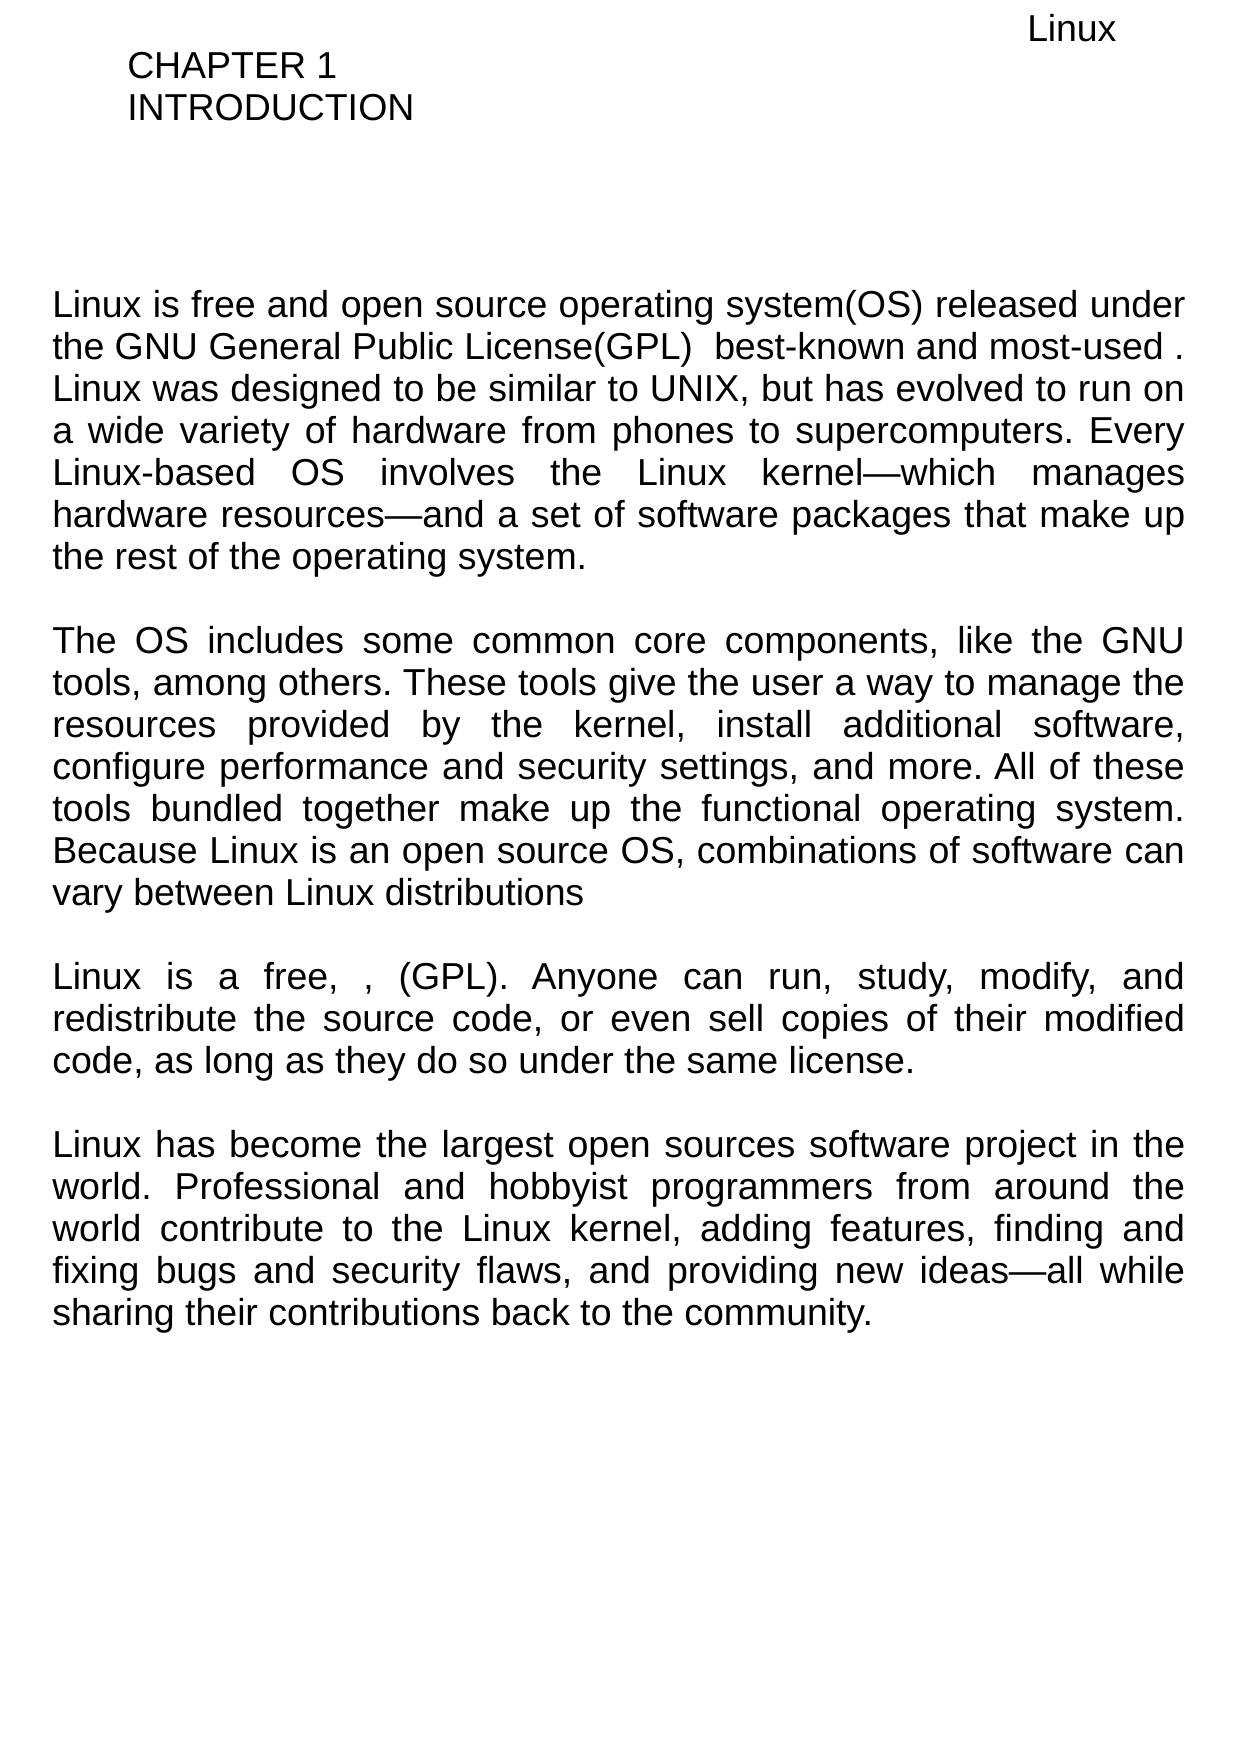

Linux
CHAPTER 1
INTRODUCTION
Linux is free and open source operating system(OS) released under the GNU General Public License(GPL) best-known and most-used . Linux was designed to be similar to UNIX, but has evolved to run on a wide variety of hardware from phones to supercomputers. Every Linux-based OS involves the Linux kernel—which manages hardware resources—and a set of software packages that make up the rest of the operating system.
The OS includes some common core components, like the GNU tools, among others. These tools give the user a way to manage the resources provided by the kernel, install additional software, configure performance and security settings, and more. All of these tools bundled together make up the functional operating system. Because Linux is an open source OS, combinations of software can vary between Linux distributions
Linux is a free, , (GPL). Anyone can run, study, modify, and redistribute the source code, or even sell copies of their modified code, as long as they do so under the same license.
Linux has become the largest open sources software project in the world. Professional and hobbyist programmers from around the world contribute to the Linux kernel, adding features, finding and fixing bugs and security flaws, and providing new ideas—all while sharing their contributions back to the community.